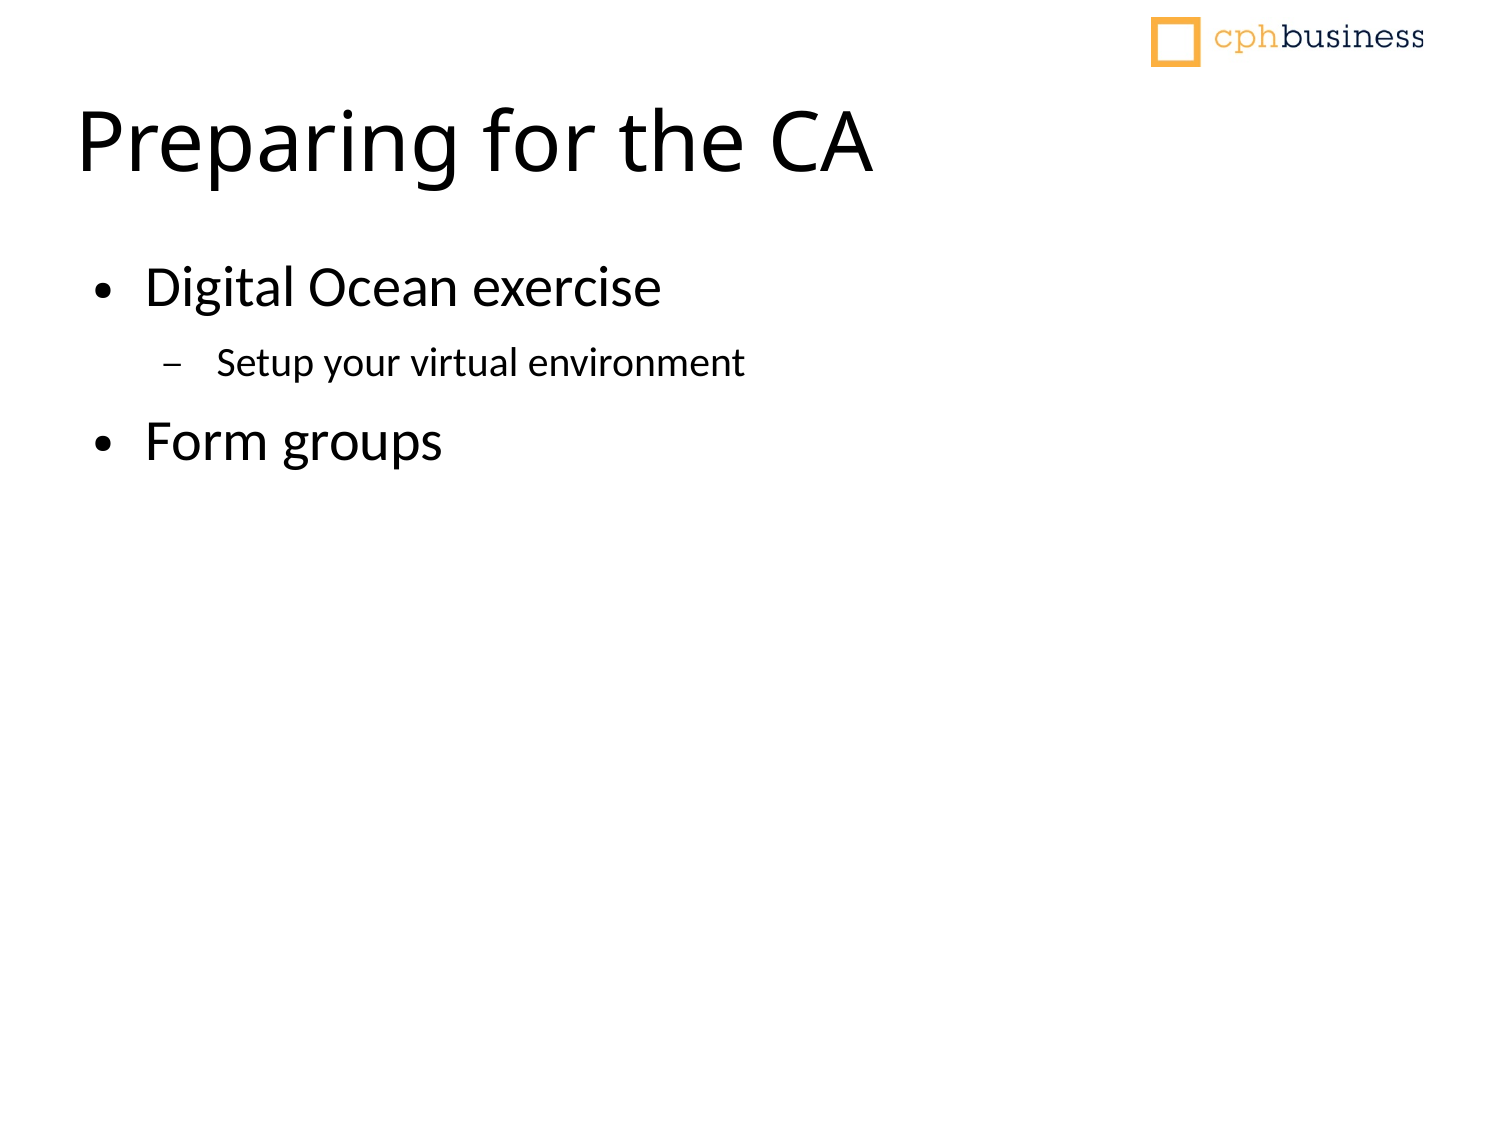

# Preparing for the CA
Digital Ocean exercise
Setup your virtual environment
Form groups